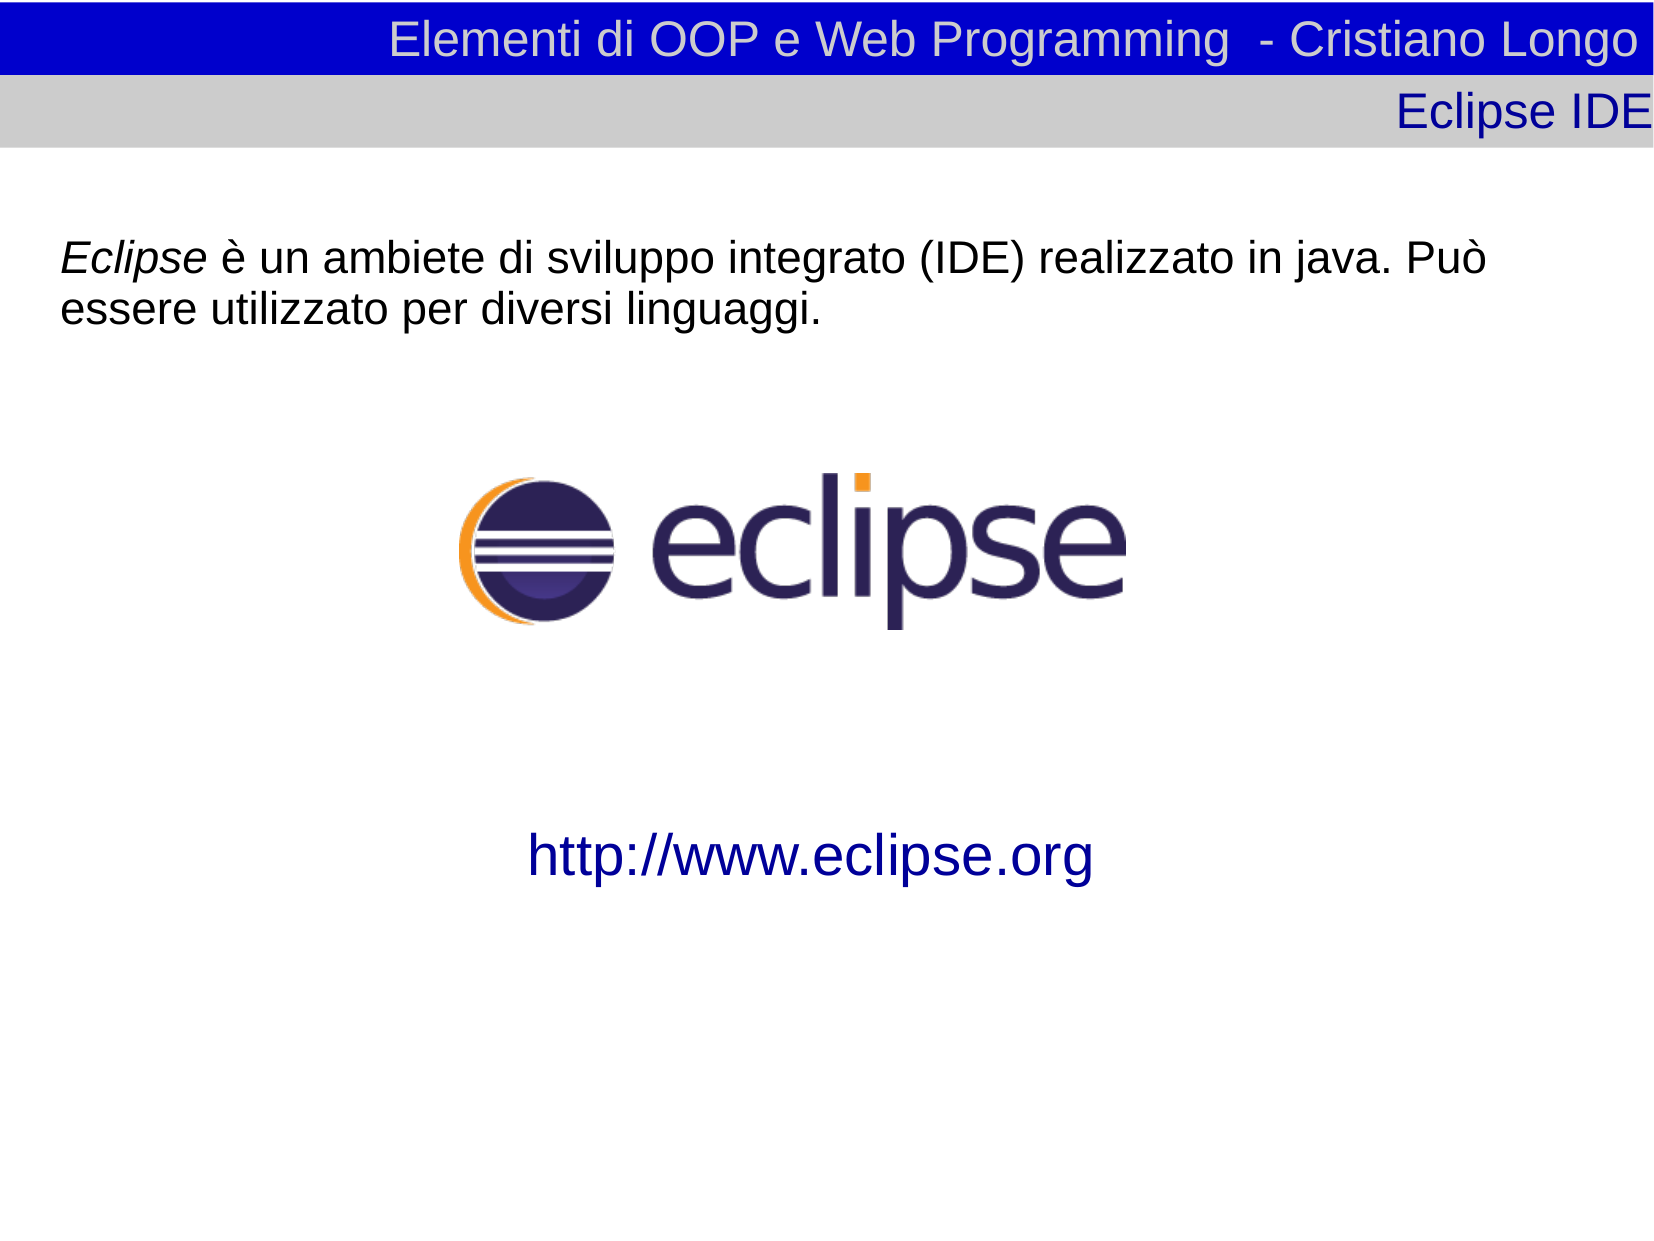

# Elementi di OOP e Web Programming - Cristiano Longo
Eclipse IDE
Eclipse è un ambiete di sviluppo integrato (IDE) realizzato in java. Può essere utilizzato per diversi linguaggi.
	http://www.eclipse.org